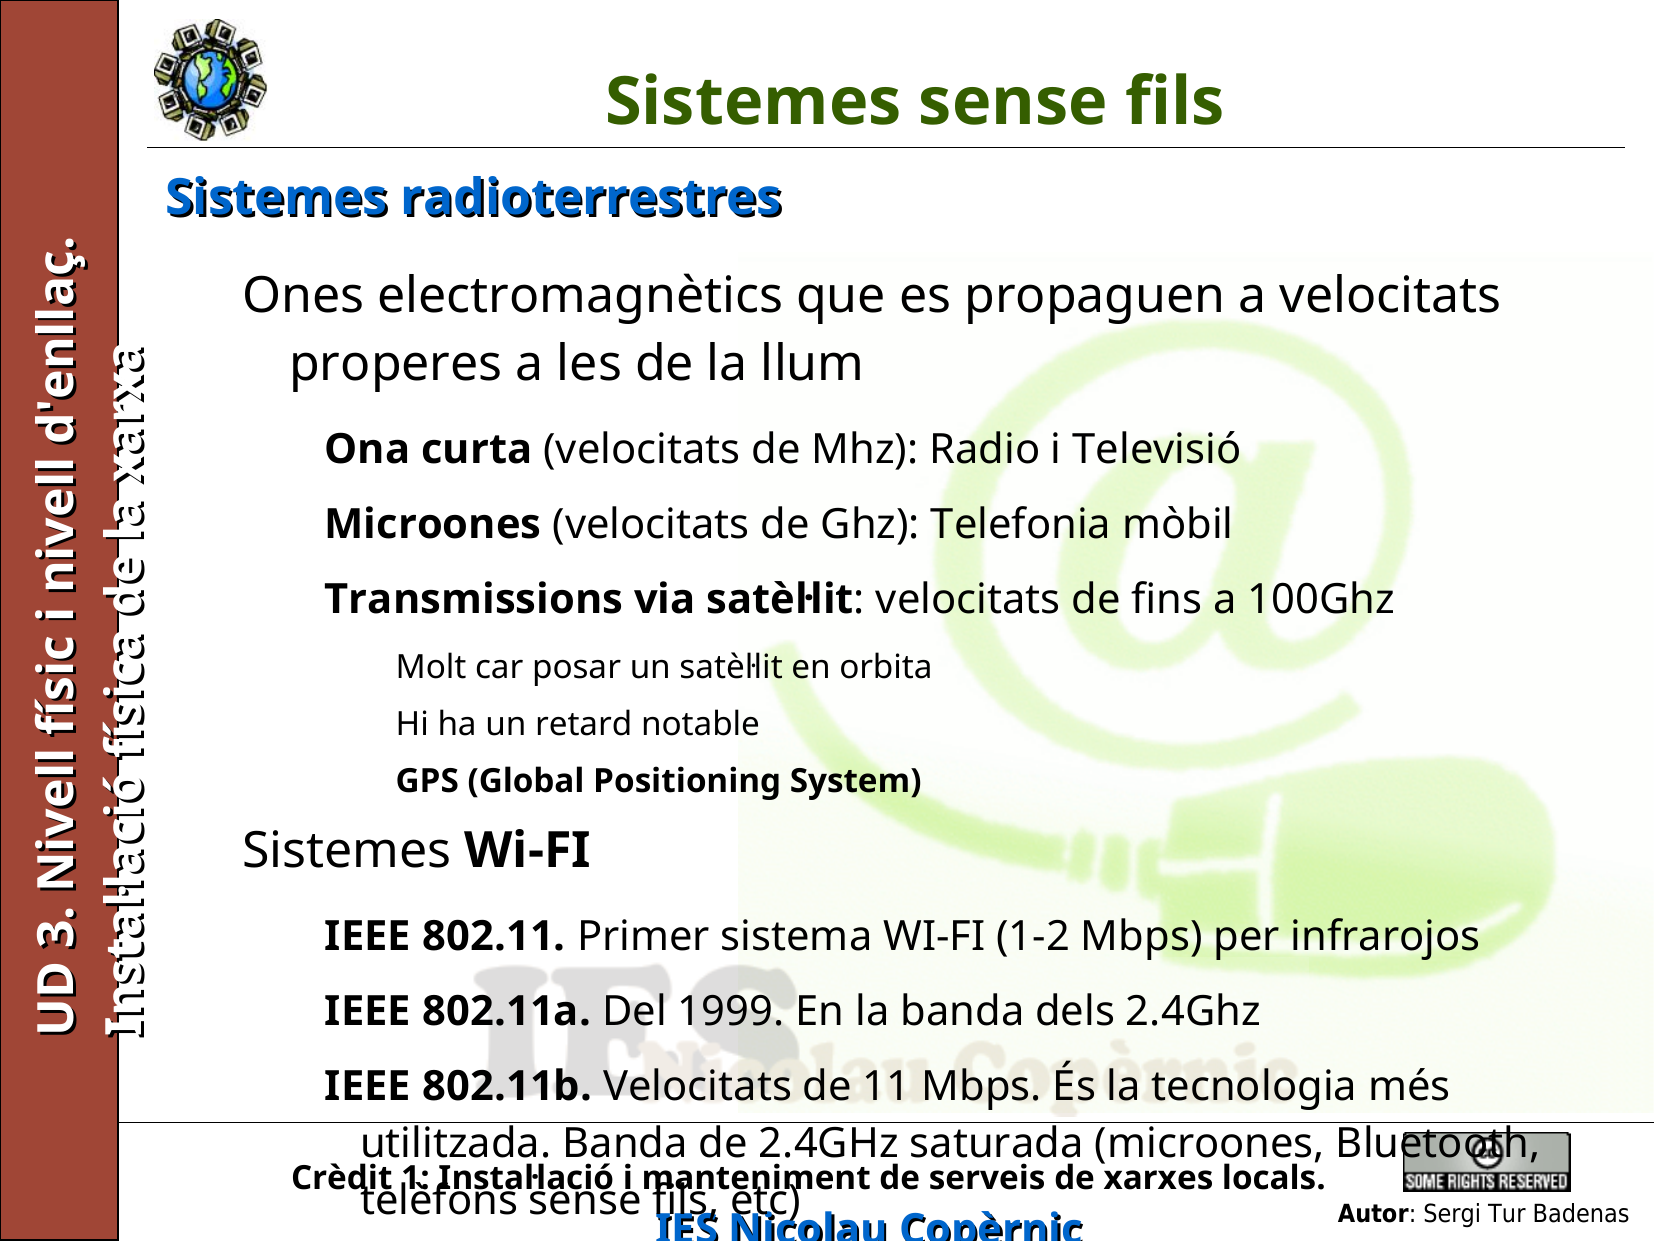

# Sistemes sense fils
Sistemes radioterrestres
Ones electromagnètics que es propaguen a velocitats properes a les de la llum
Ona curta (velocitats de Mhz): Radio i Televisió
Microones (velocitats de Ghz): Telefonia mòbil
Transmissions via satèl·lit: velocitats de fins a 100Ghz
Molt car posar un satèl·lit en orbita
Hi ha un retard notable
GPS (Global Positioning System)
Sistemes Wi-FI
IEEE 802.11. Primer sistema WI-FI (1-2 Mbps) per infrarojos
IEEE 802.11a. Del 1999. En la banda dels 2.4Ghz
IEEE 802.11b. Velocitats de 11 Mbps. És la tecnologia més utilitzada. Banda de 2.4GHz saturada (microones, Bluetooth, telèfons sense fils, etc)
IEEE 802.11g. Del 2003. Velocitat màxima de 24.7 Mbps
IEEE 802.11n. És la tecnologia venidera